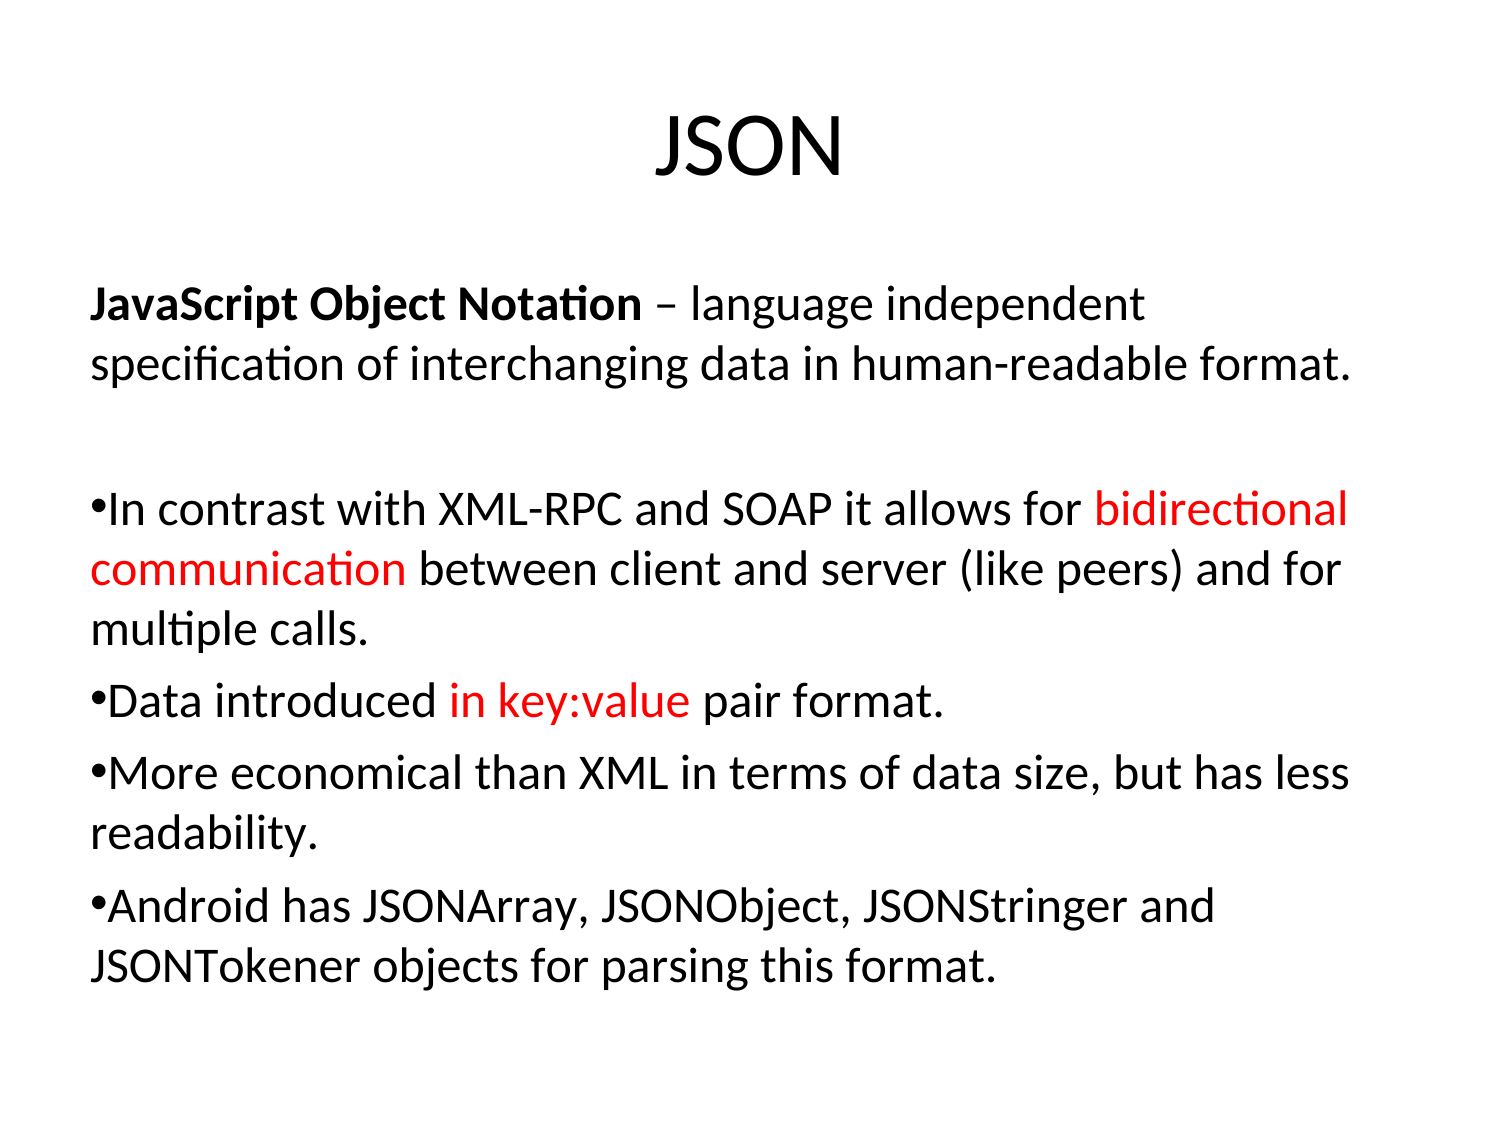

# JSON
JavaScript Object Notation – language independent specification of interchanging data in human-readable format.
In contrast with XML-RPC and SOAP it allows for bidirectional communication between client and server (like peers) and for multiple calls.
Data introduced in key:value pair format.
More economical than XML in terms of data size, but has less readability.
Android has JSONArray, JSONObject, JSONStringer and JSONTokener objects for parsing this format.